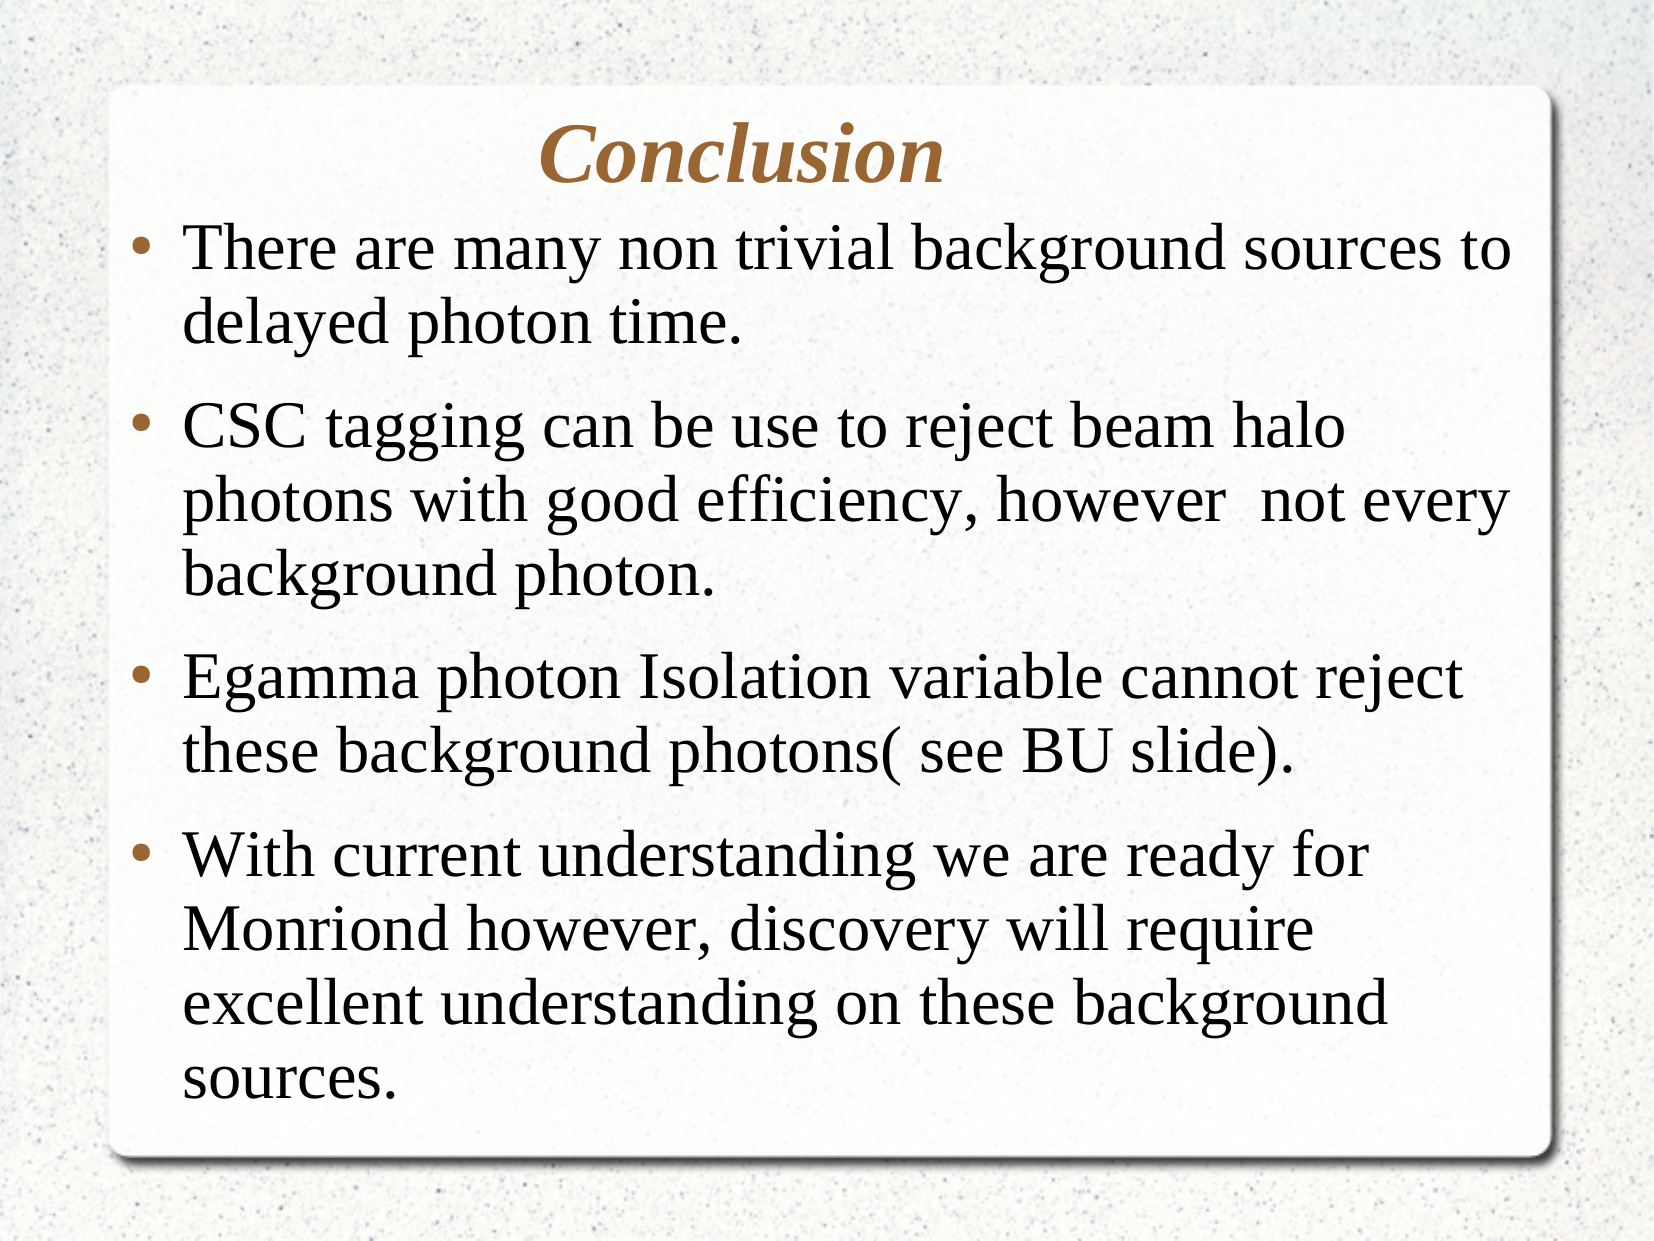

# Conclusion
There are many non trivial background sources to delayed photon time.
CSC tagging can be use to reject beam halo photons with good efficiency, however not every background photon.
Egamma photon Isolation variable cannot reject these background photons( see BU slide).
With current understanding we are ready for Monriond however, discovery will require excellent understanding on these background sources.